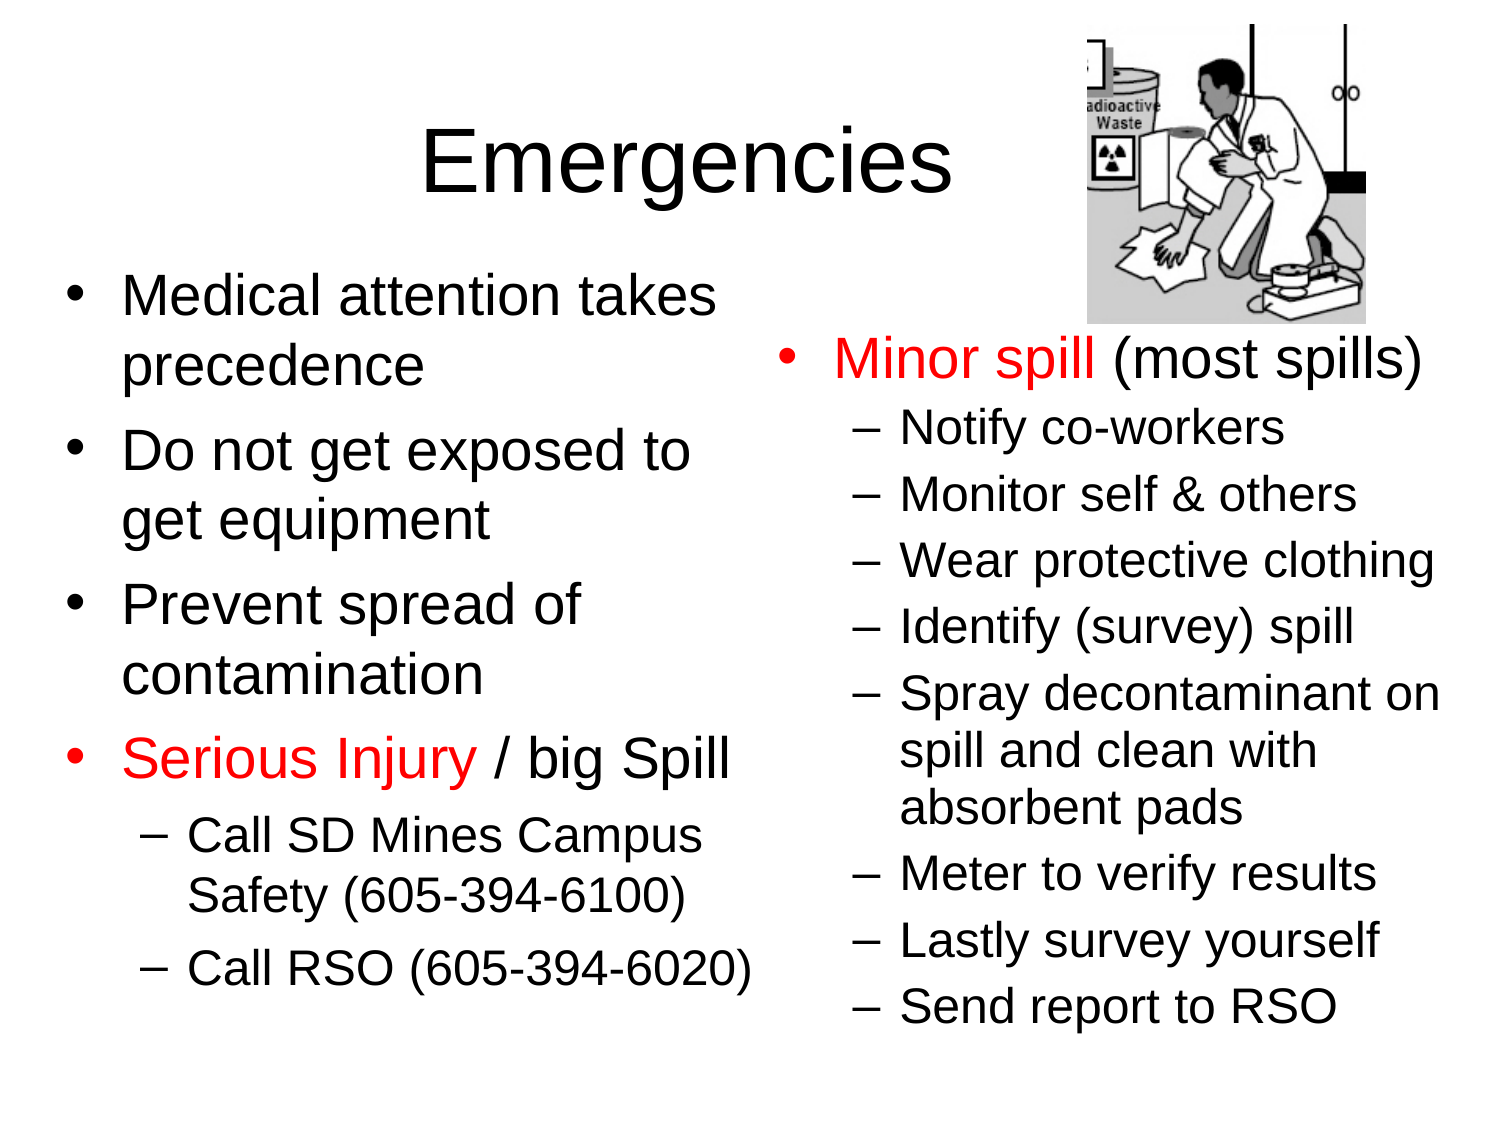

# Emergencies
Medical attention takes precedence
Do not get exposed to get equipment
Prevent spread of contamination
Serious Injury / big Spill
Call SD Mines Campus Safety (605-394-6100)
Call RSO (605-394-6020)
Minor spill (most spills)
Notify co-workers
Monitor self & others
Wear protective clothing
Identify (survey) spill
Spray decontaminant on spill and clean with absorbent pads
Meter to verify results
Lastly survey yourself
Send report to RSO